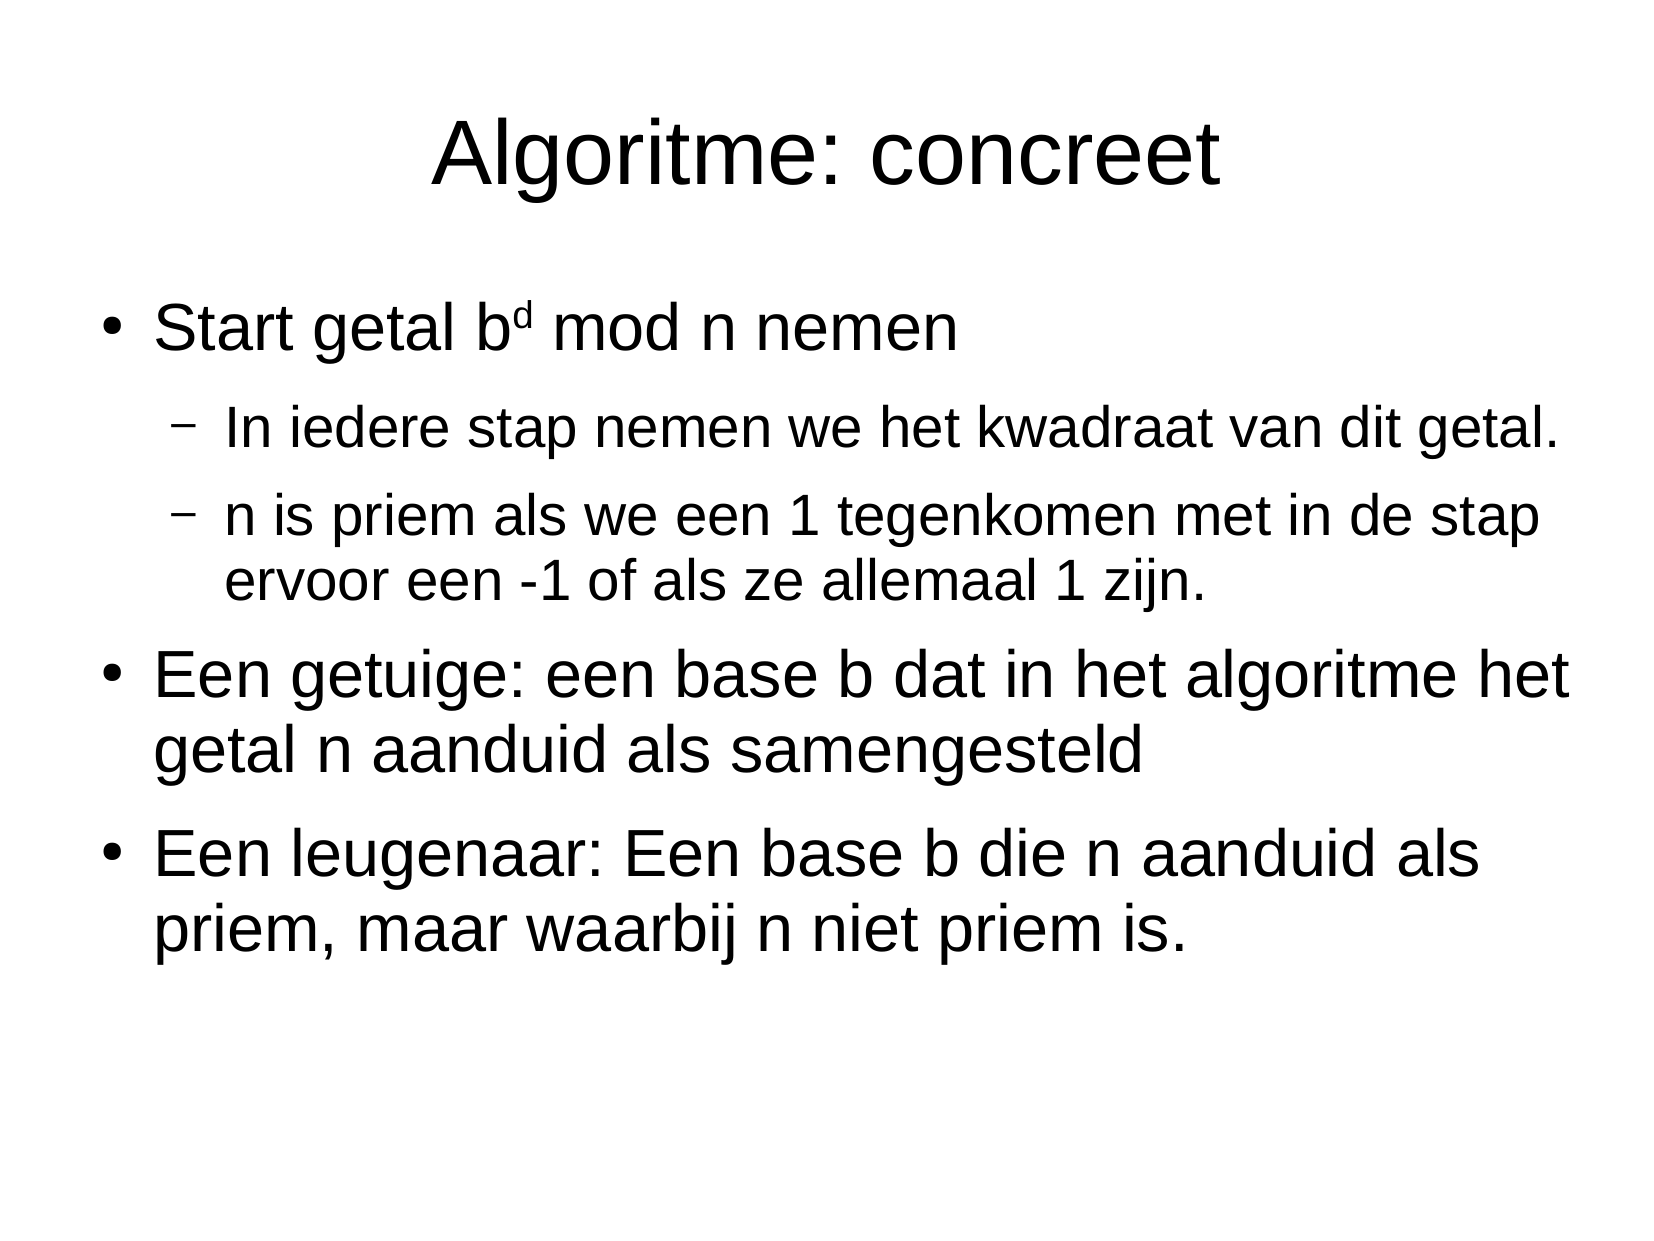

# Algoritme: concreet
Start getal bd mod n nemen
In iedere stap nemen we het kwadraat van dit getal.
n is priem als we een 1 tegenkomen met in de stap ervoor een -1 of als ze allemaal 1 zijn.
Een getuige: een base b dat in het algoritme het getal n aanduid als samengesteld
Een leugenaar: Een base b die n aanduid als priem, maar waarbij n niet priem is.